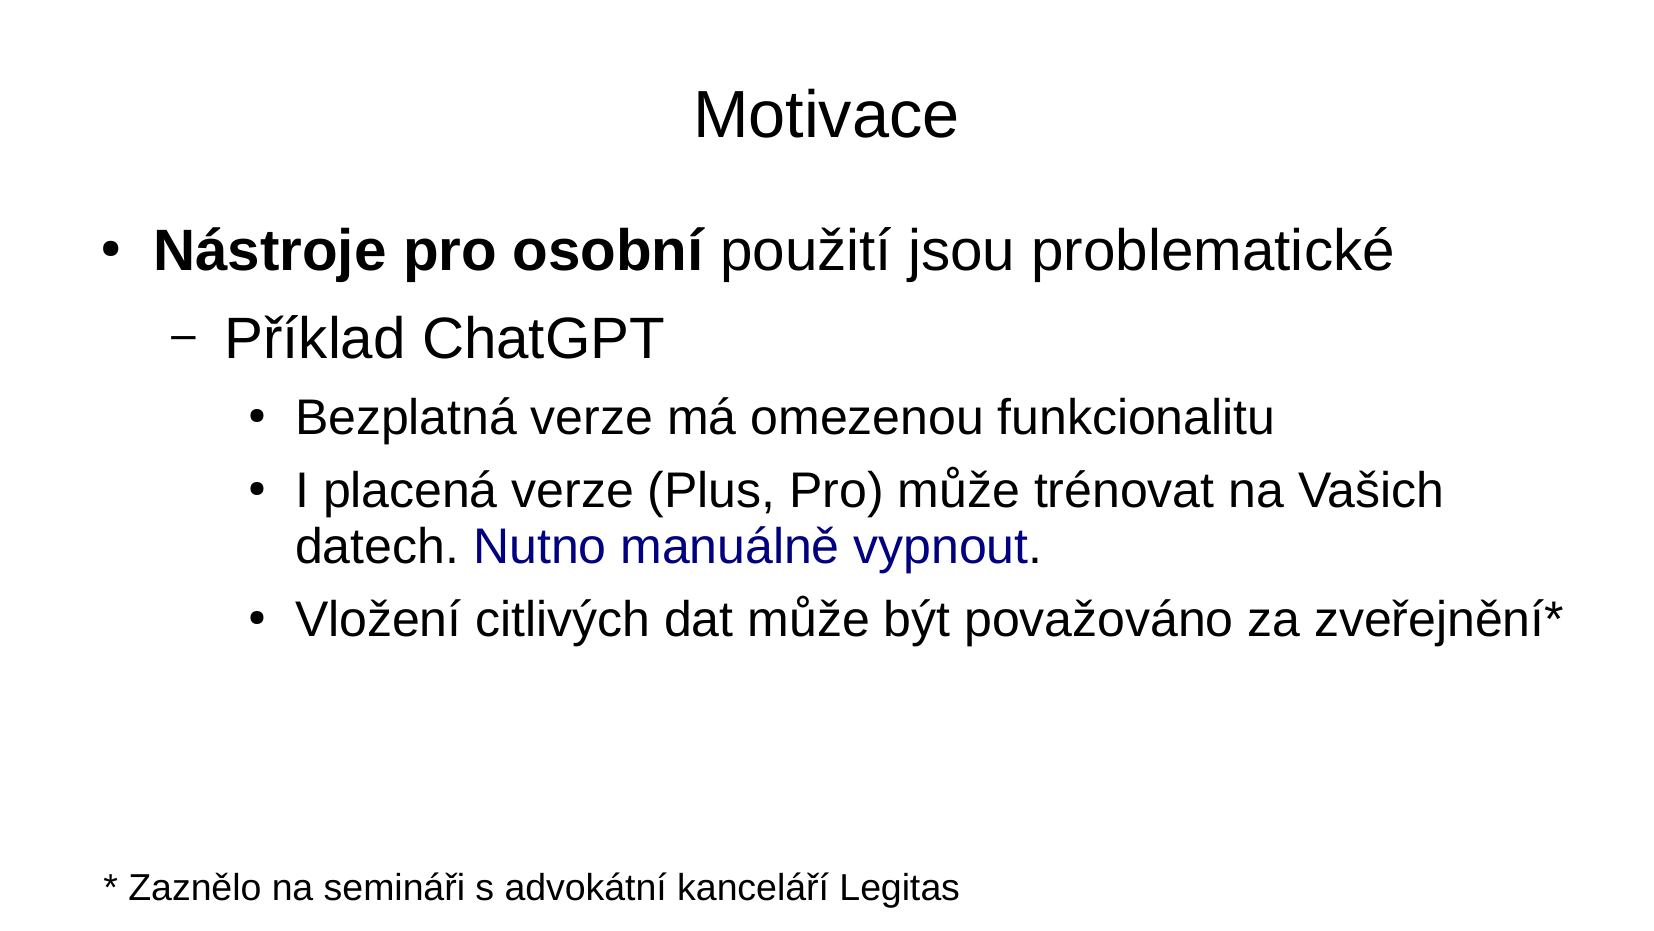

# Motivace
Nástroje pro osobní použití jsou problematické
Příklad ChatGPT
Bezplatná verze má omezenou funkcionalitu
I placená verze (Plus, Pro) může trénovat na Vašich datech. Nutno manuálně vypnout.
Vložení citlivých dat může být považováno za zveřejnění*
* Zaznělo na semináři s advokátní kanceláří Legitas